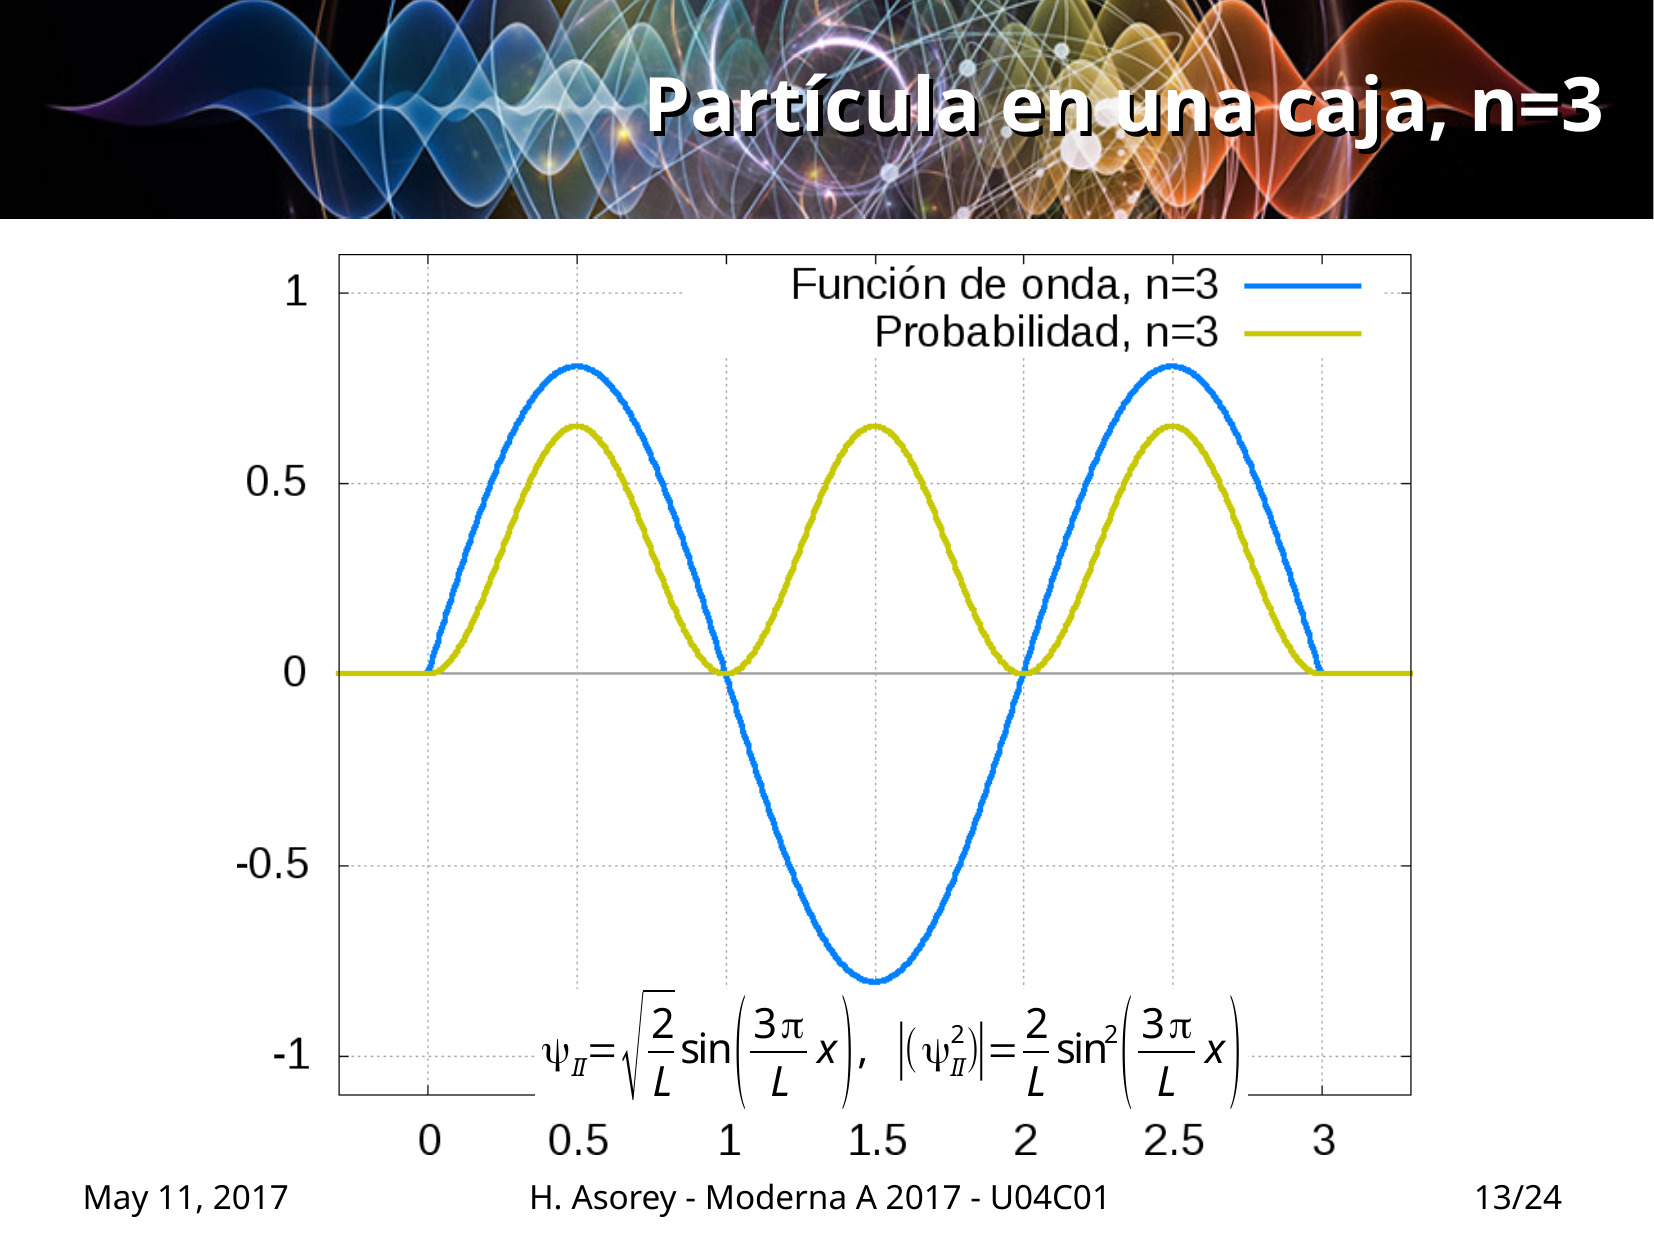

# Partícula en una caja, n=3
May 11, 2017
H. Asorey - Moderna A 2017 - U04C01
13